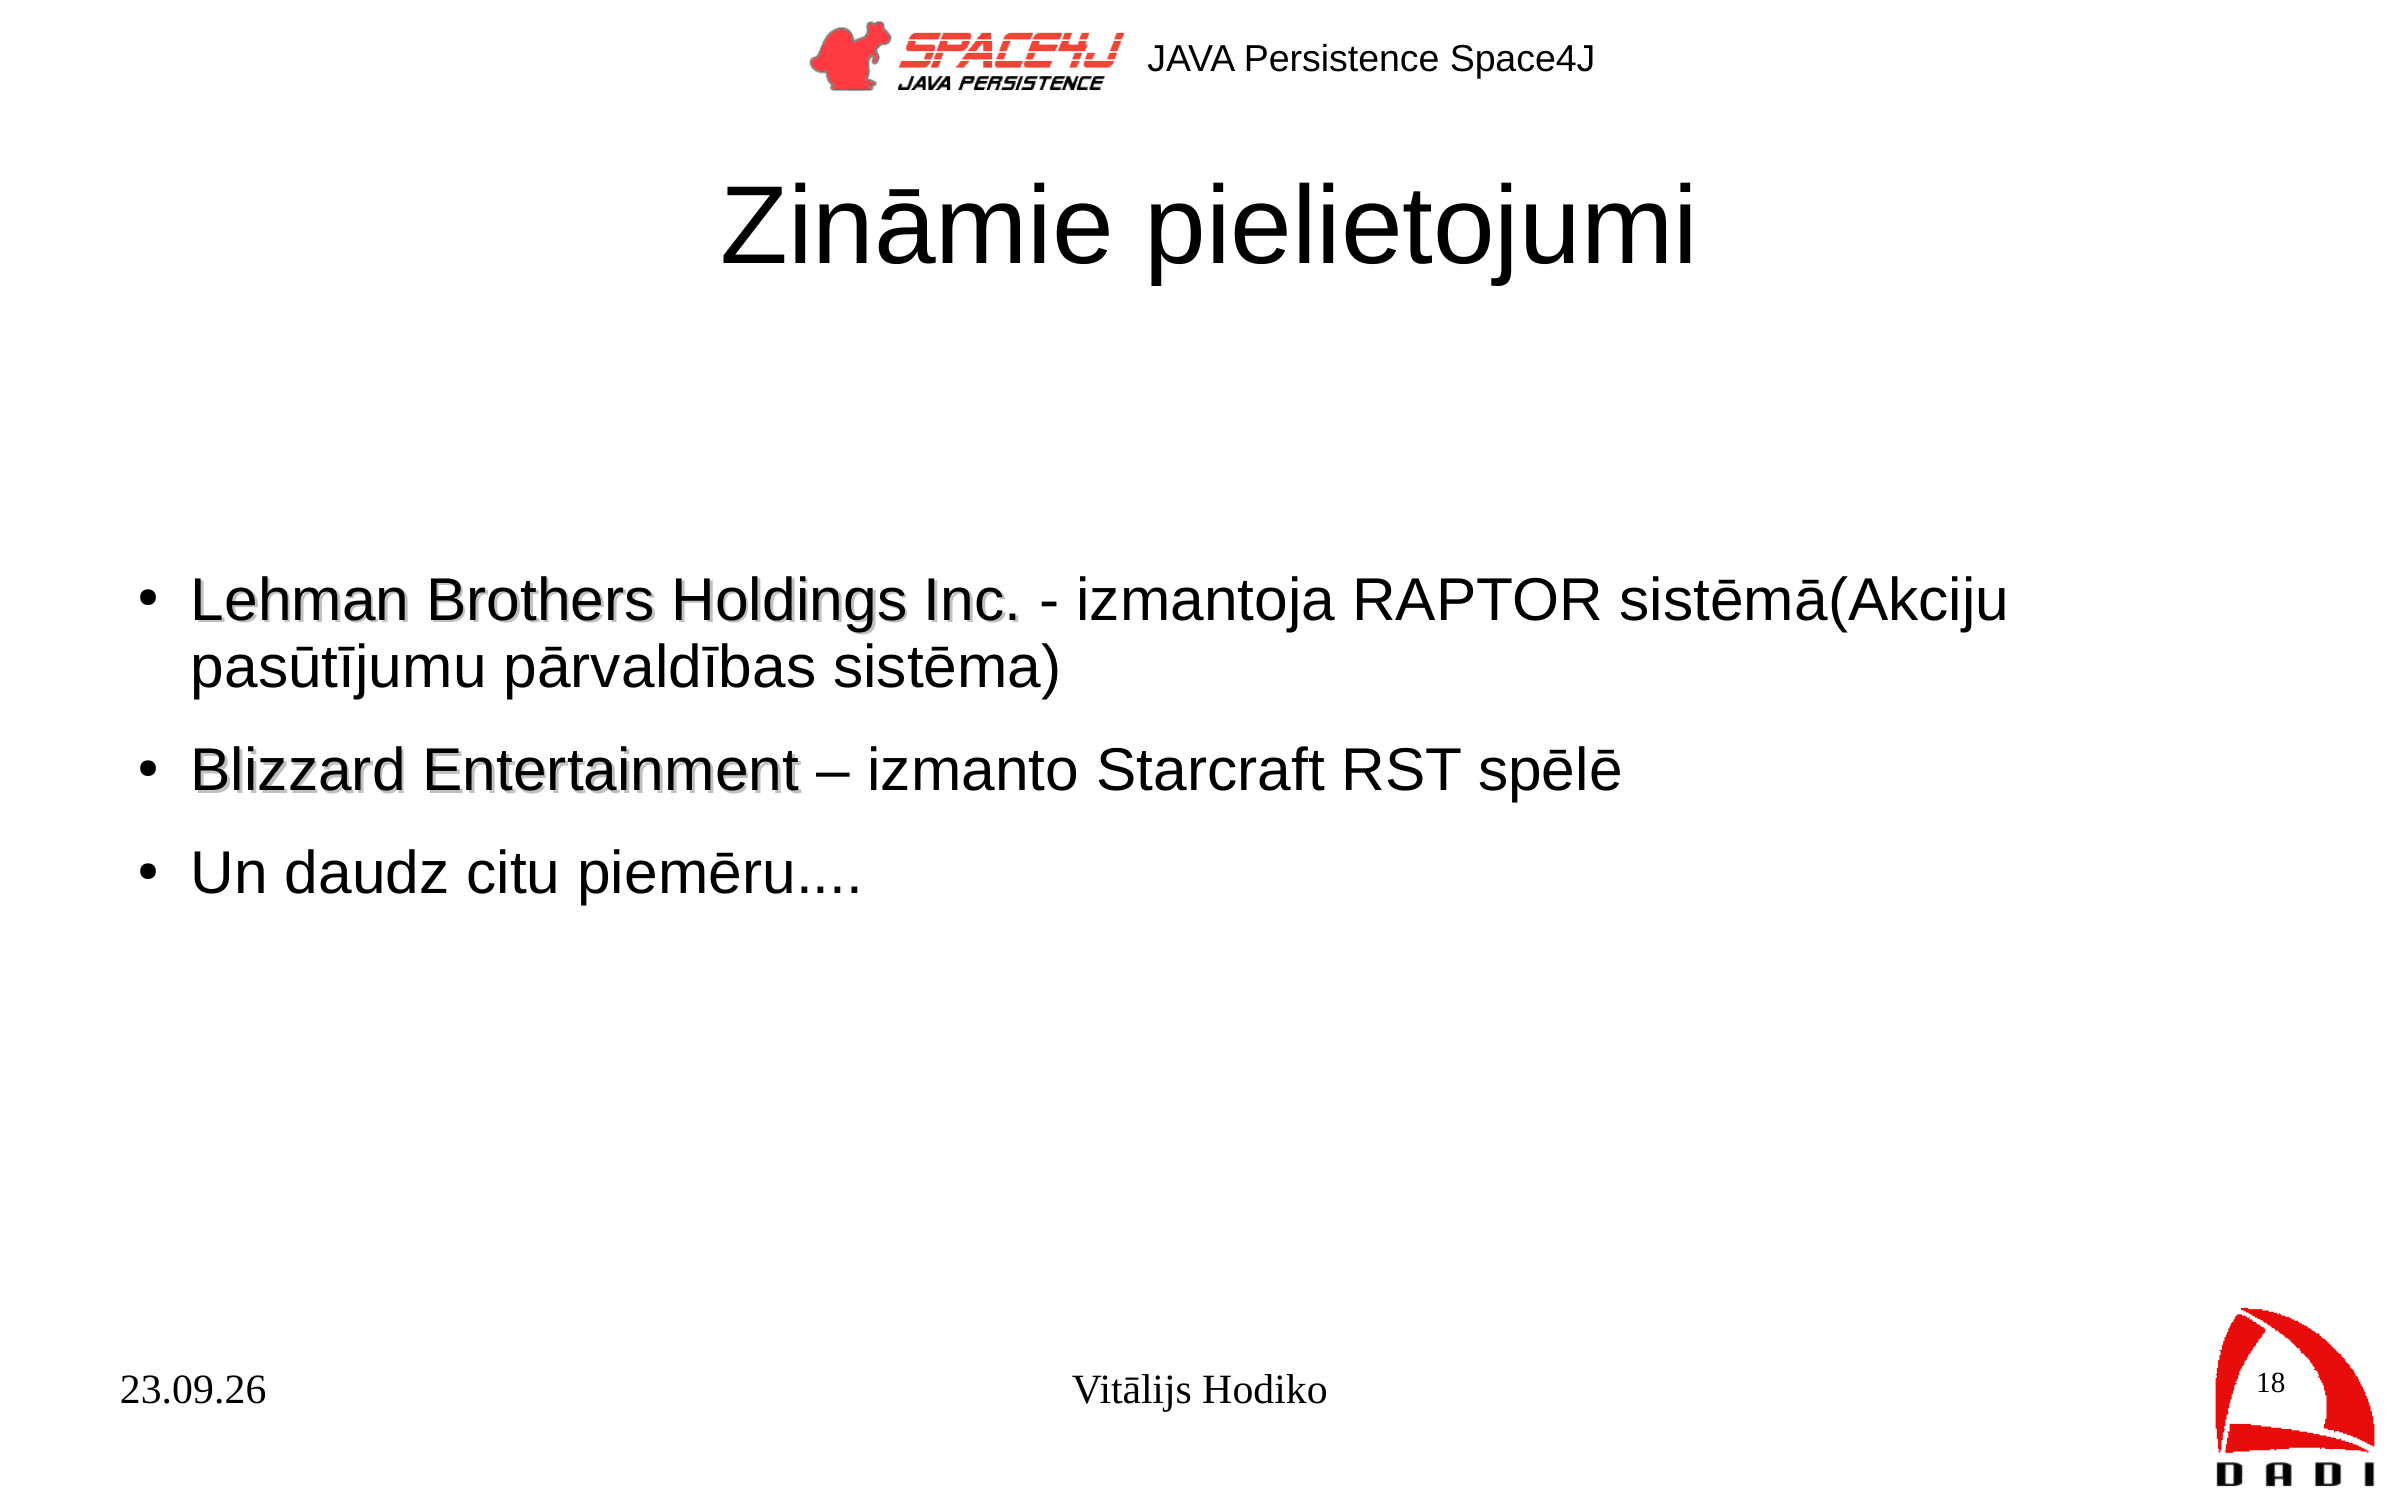

# Zināmie pielietojumi
Lehman Brothers Holdings Inc. - izmantoja RAPTOR sistēmā(Akciju pasūtījumu pārvaldības sistēma)
Blizzard Entertainment – izmanto Starcraft RST spēlē
Un daudz citu piemēru....
Vitālijs Hodiko
18